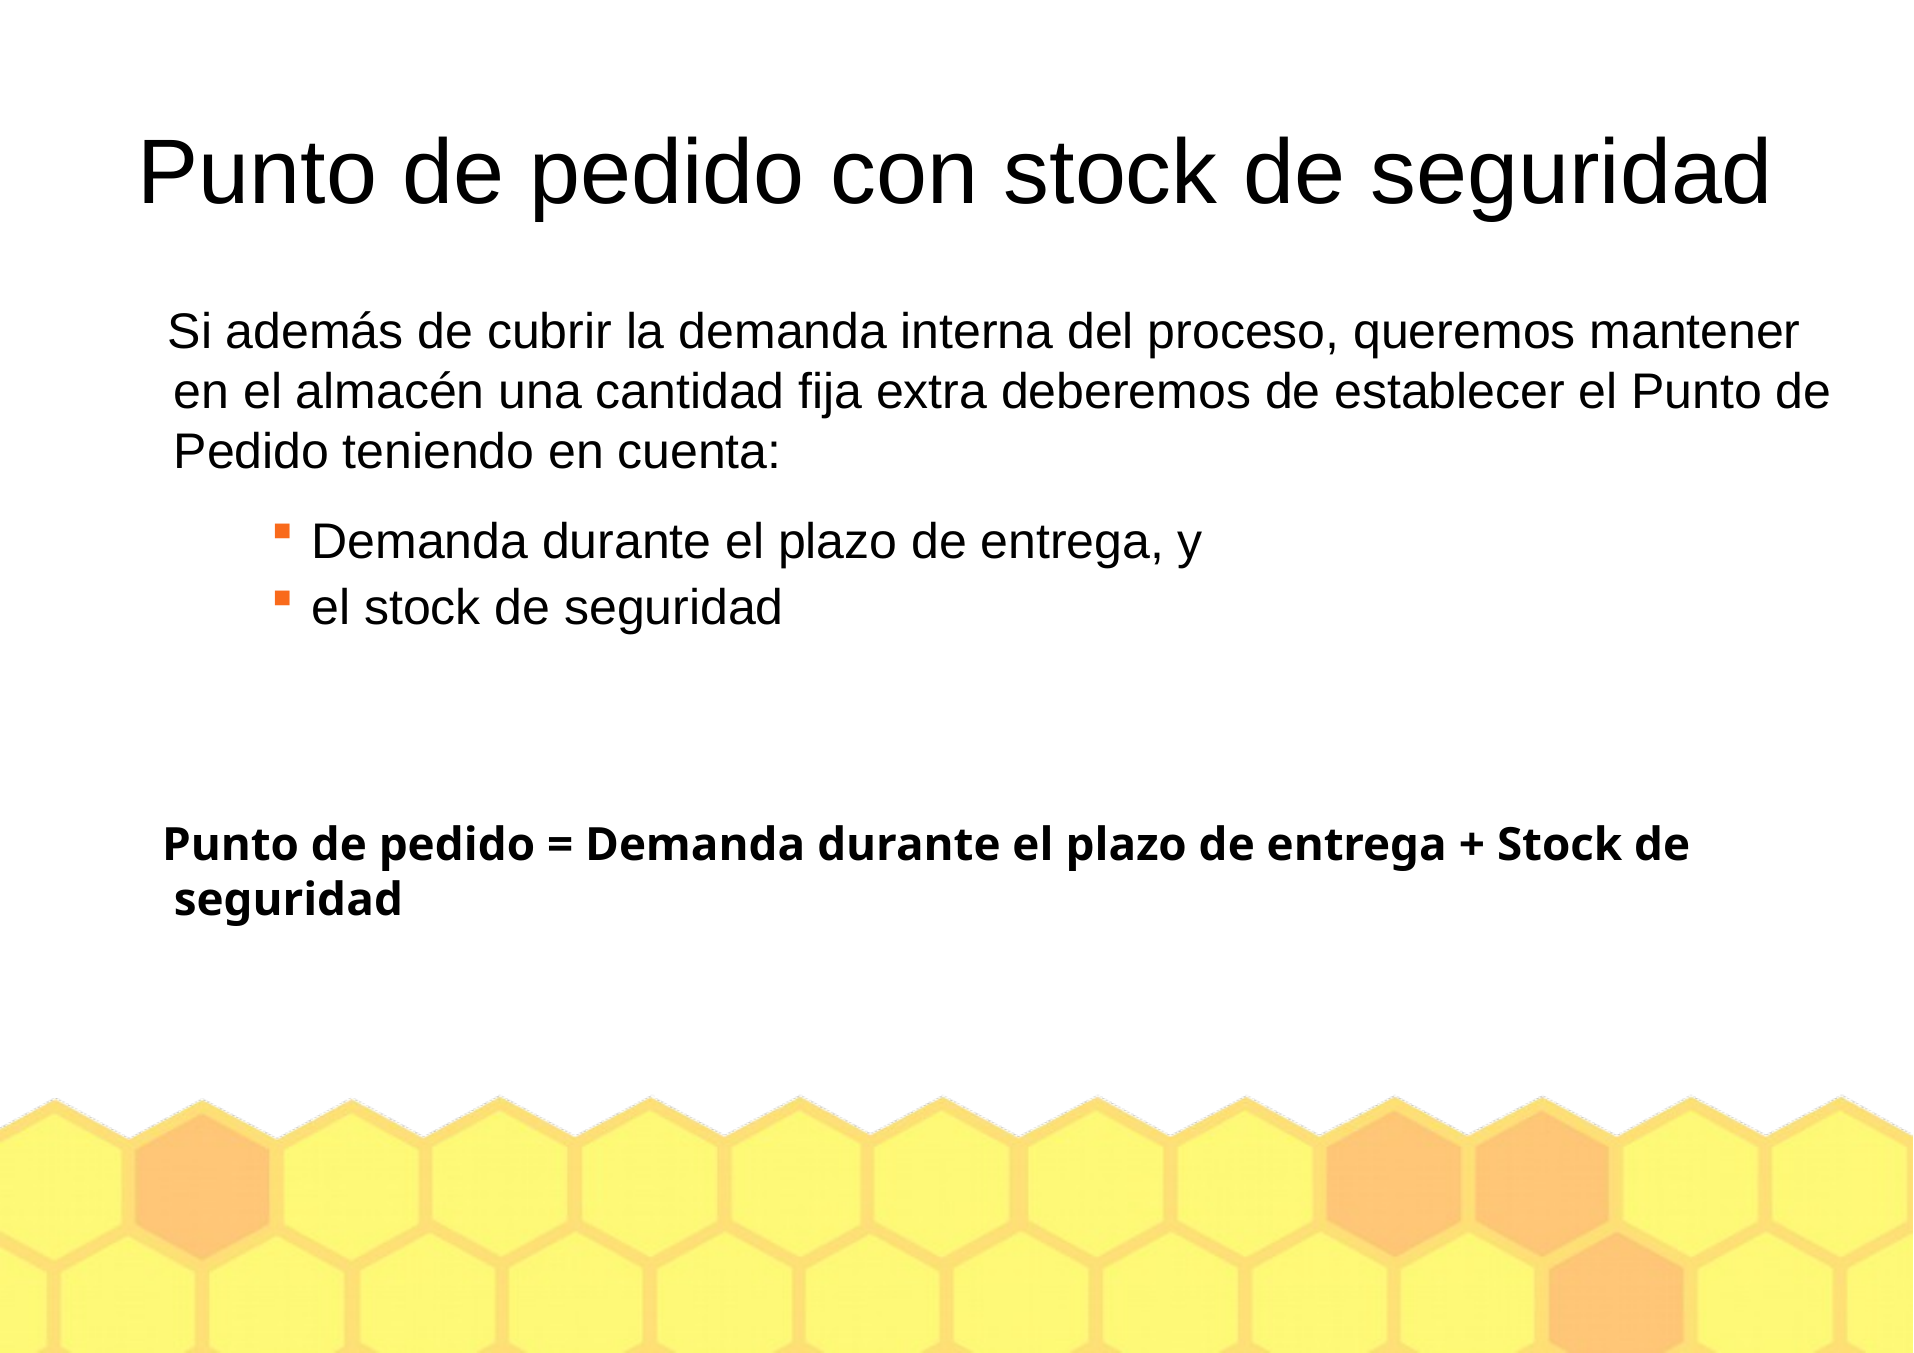

# Punto de pedido con stock de seguridad
Si además de cubrir la demanda interna del proceso, queremos mantener en el almacén una cantidad fija extra deberemos de establecer el Punto de Pedido teniendo en cuenta:
 Demanda durante el plazo de entrega, y
 el stock de seguridad
Punto de pedido = Demanda durante el plazo de entrega + Stock de seguridad